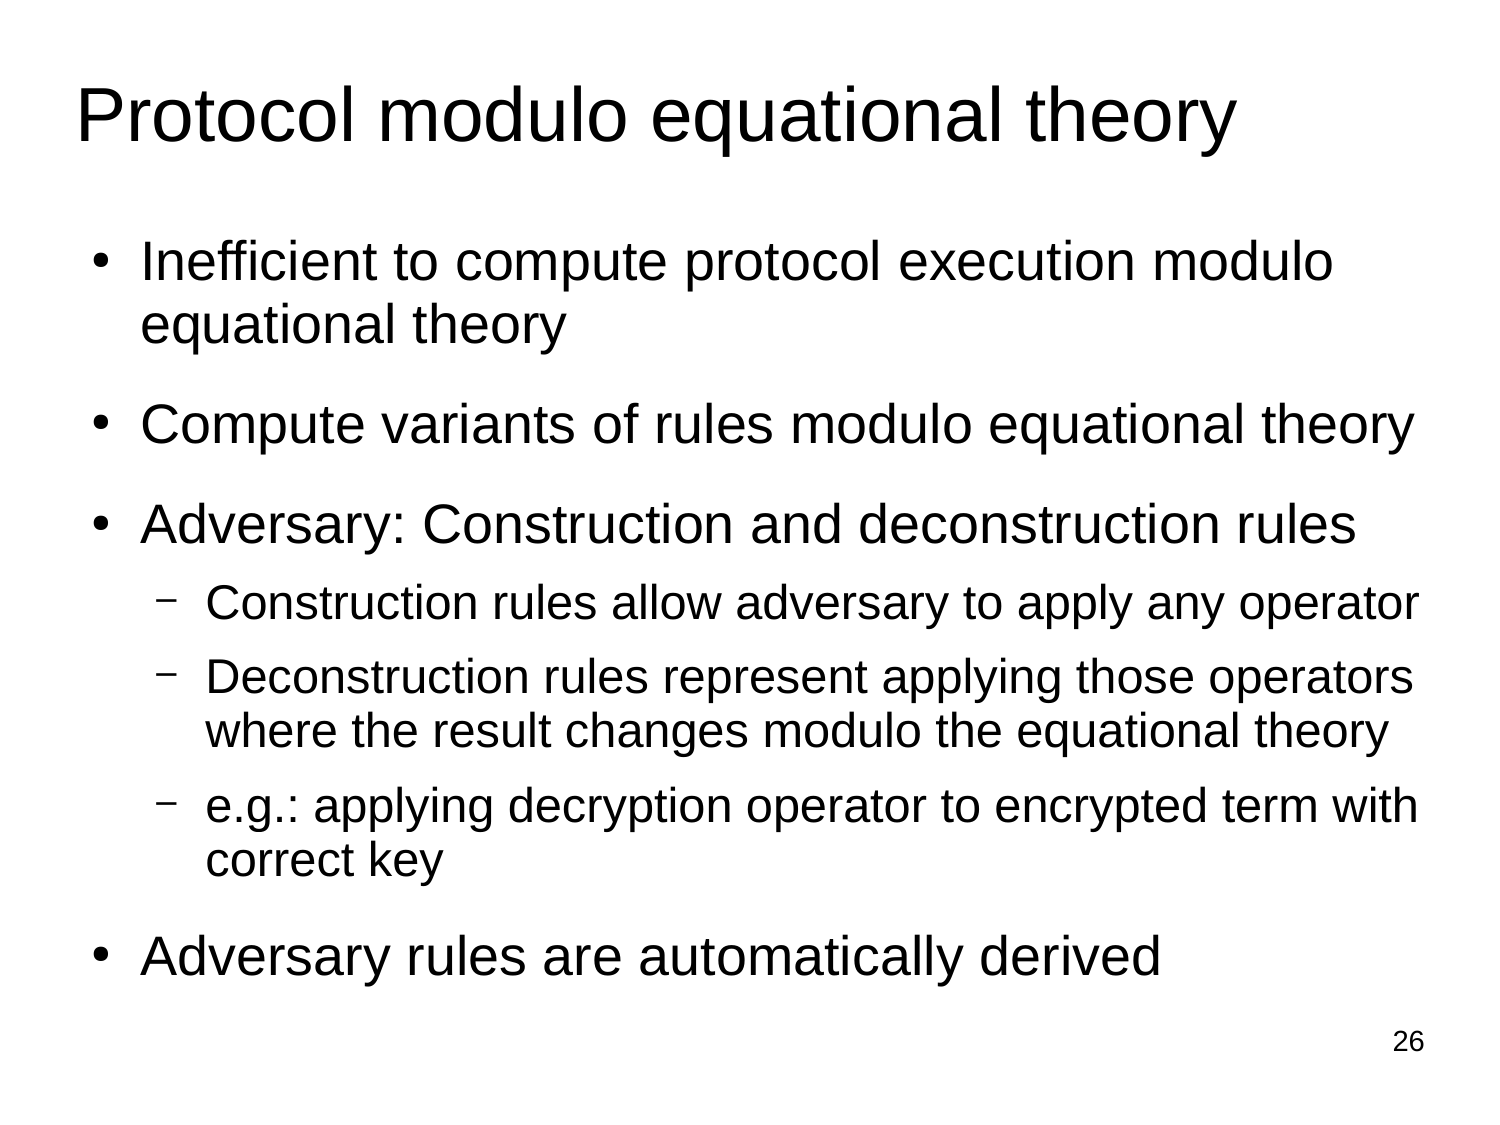

# Protocol modulo equational theory
Inefficient to compute protocol execution modulo equational theory
Compute variants of rules modulo equational theory
Adversary: Construction and deconstruction rules
Construction rules allow adversary to apply any operator
Deconstruction rules represent applying those operators where the result changes modulo the equational theory
e.g.: applying decryption operator to encrypted term with correct key
Adversary rules are automatically derived
26